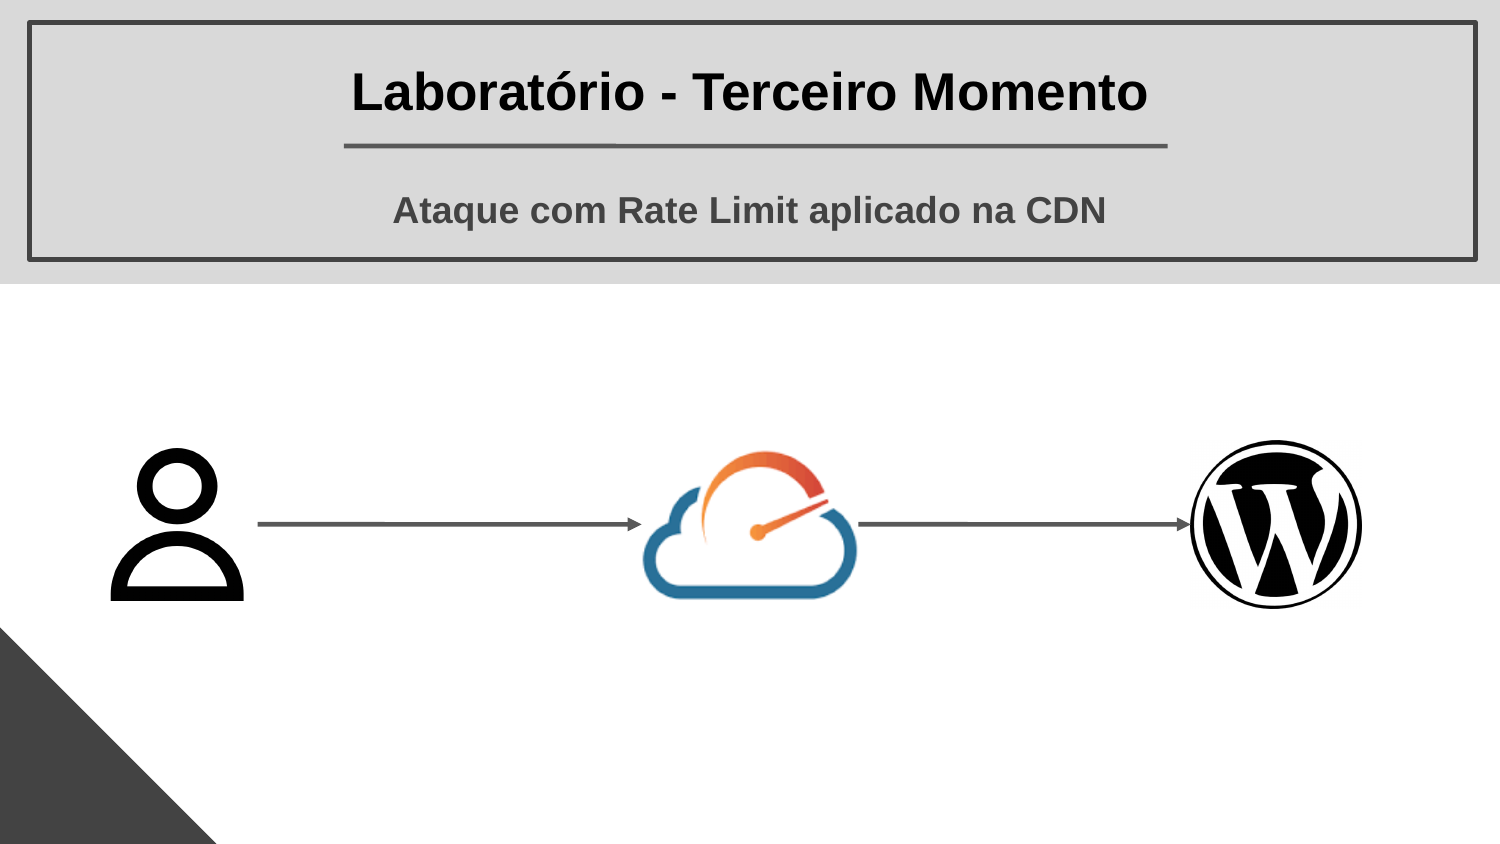

# Laboratório - Terceiro Momento
Ataque com Rate Limit aplicado na CDN